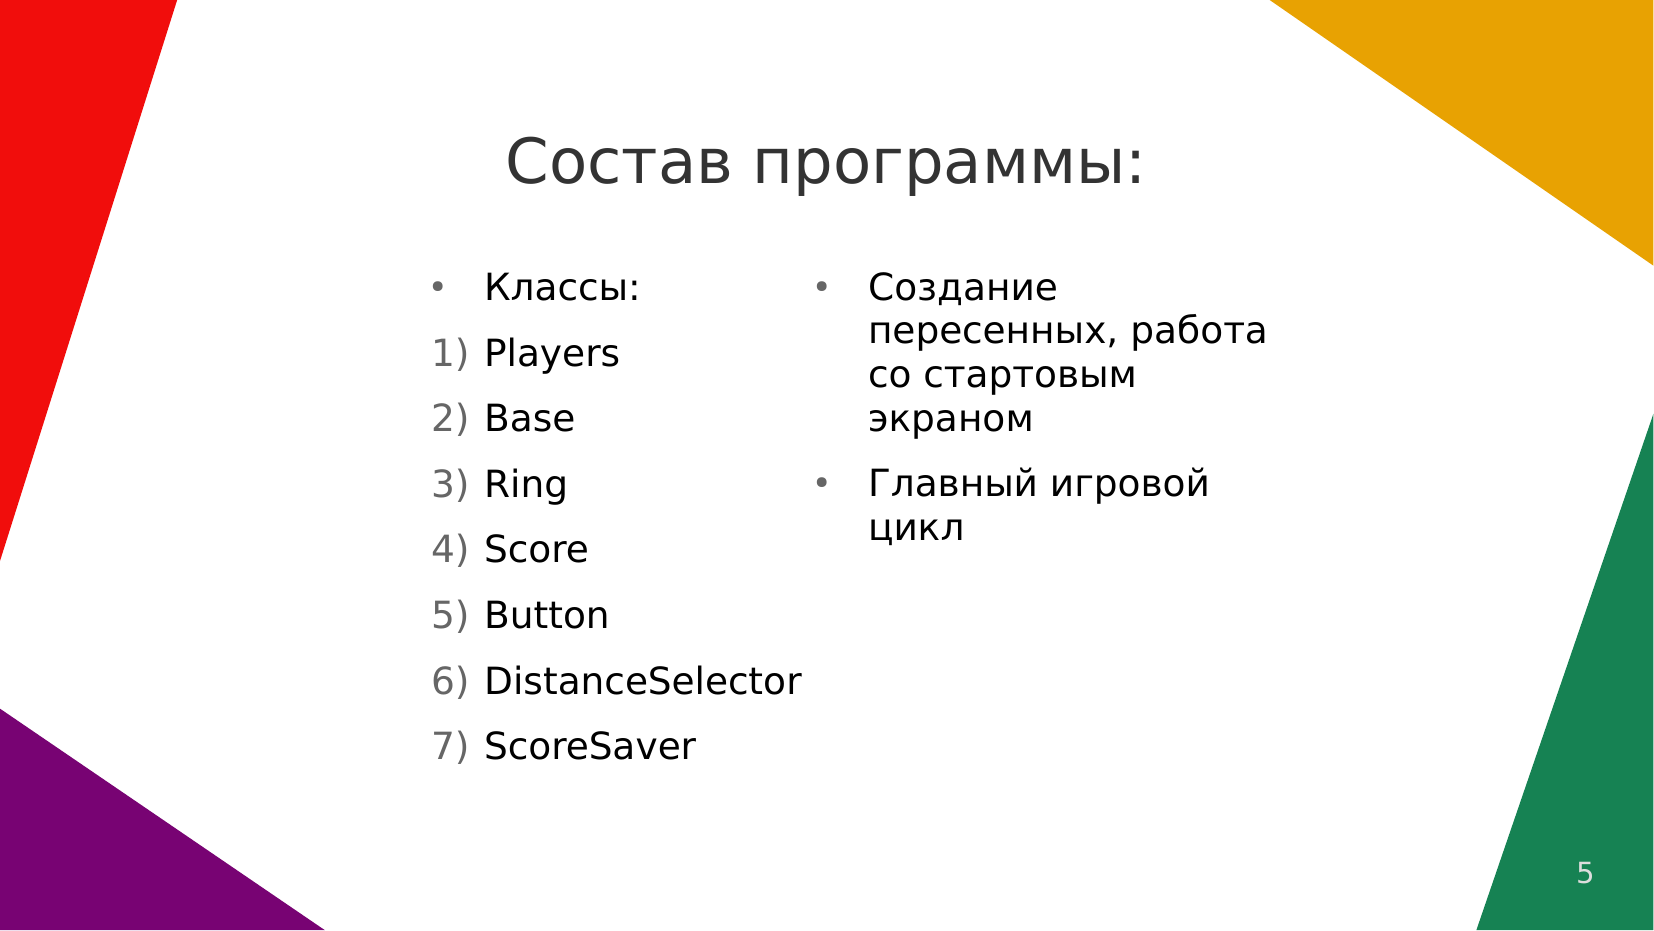

# Состав программы:
Классы:
Players
Base
Ring
Score
Button
DistanceSelector
ScoreSaver
Создание пересенных, работа со стартовым экраном
Главный игровой цикл
5